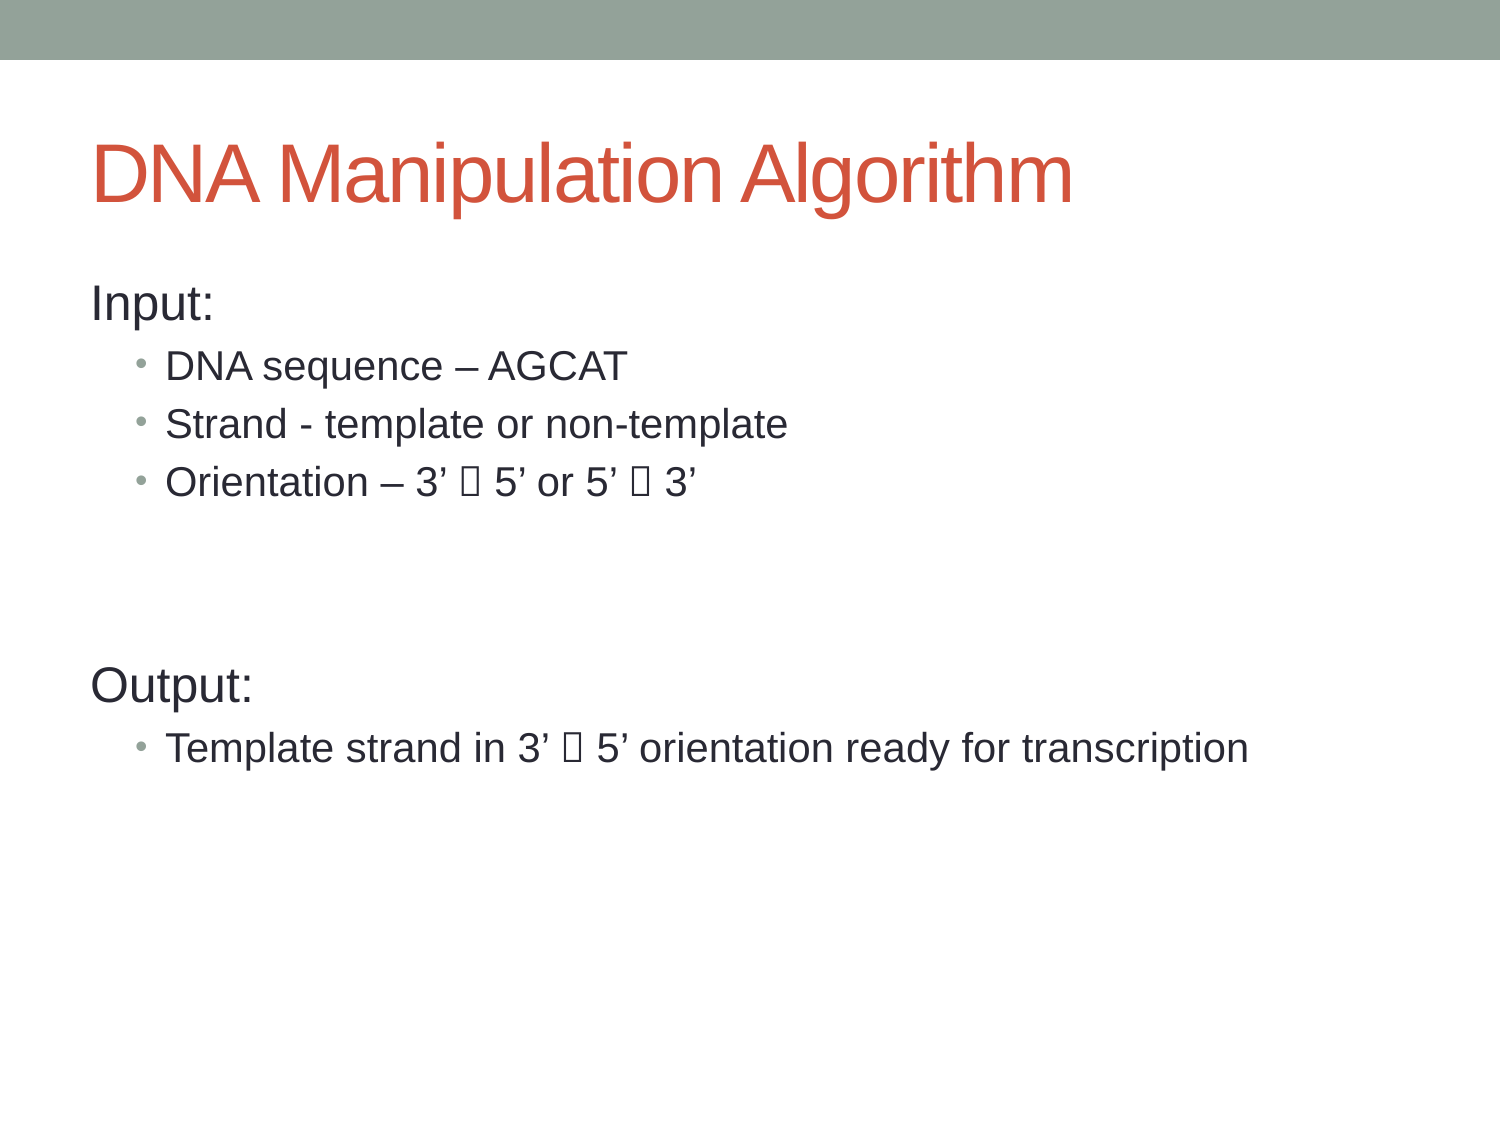

# DNA Manipulation Algorithm
Input:
DNA sequence – AGCAT
Strand - template or non-template
Orientation – 3’  5’ or 5’  3’
Output:
Template strand in 3’  5’ orientation ready for transcription